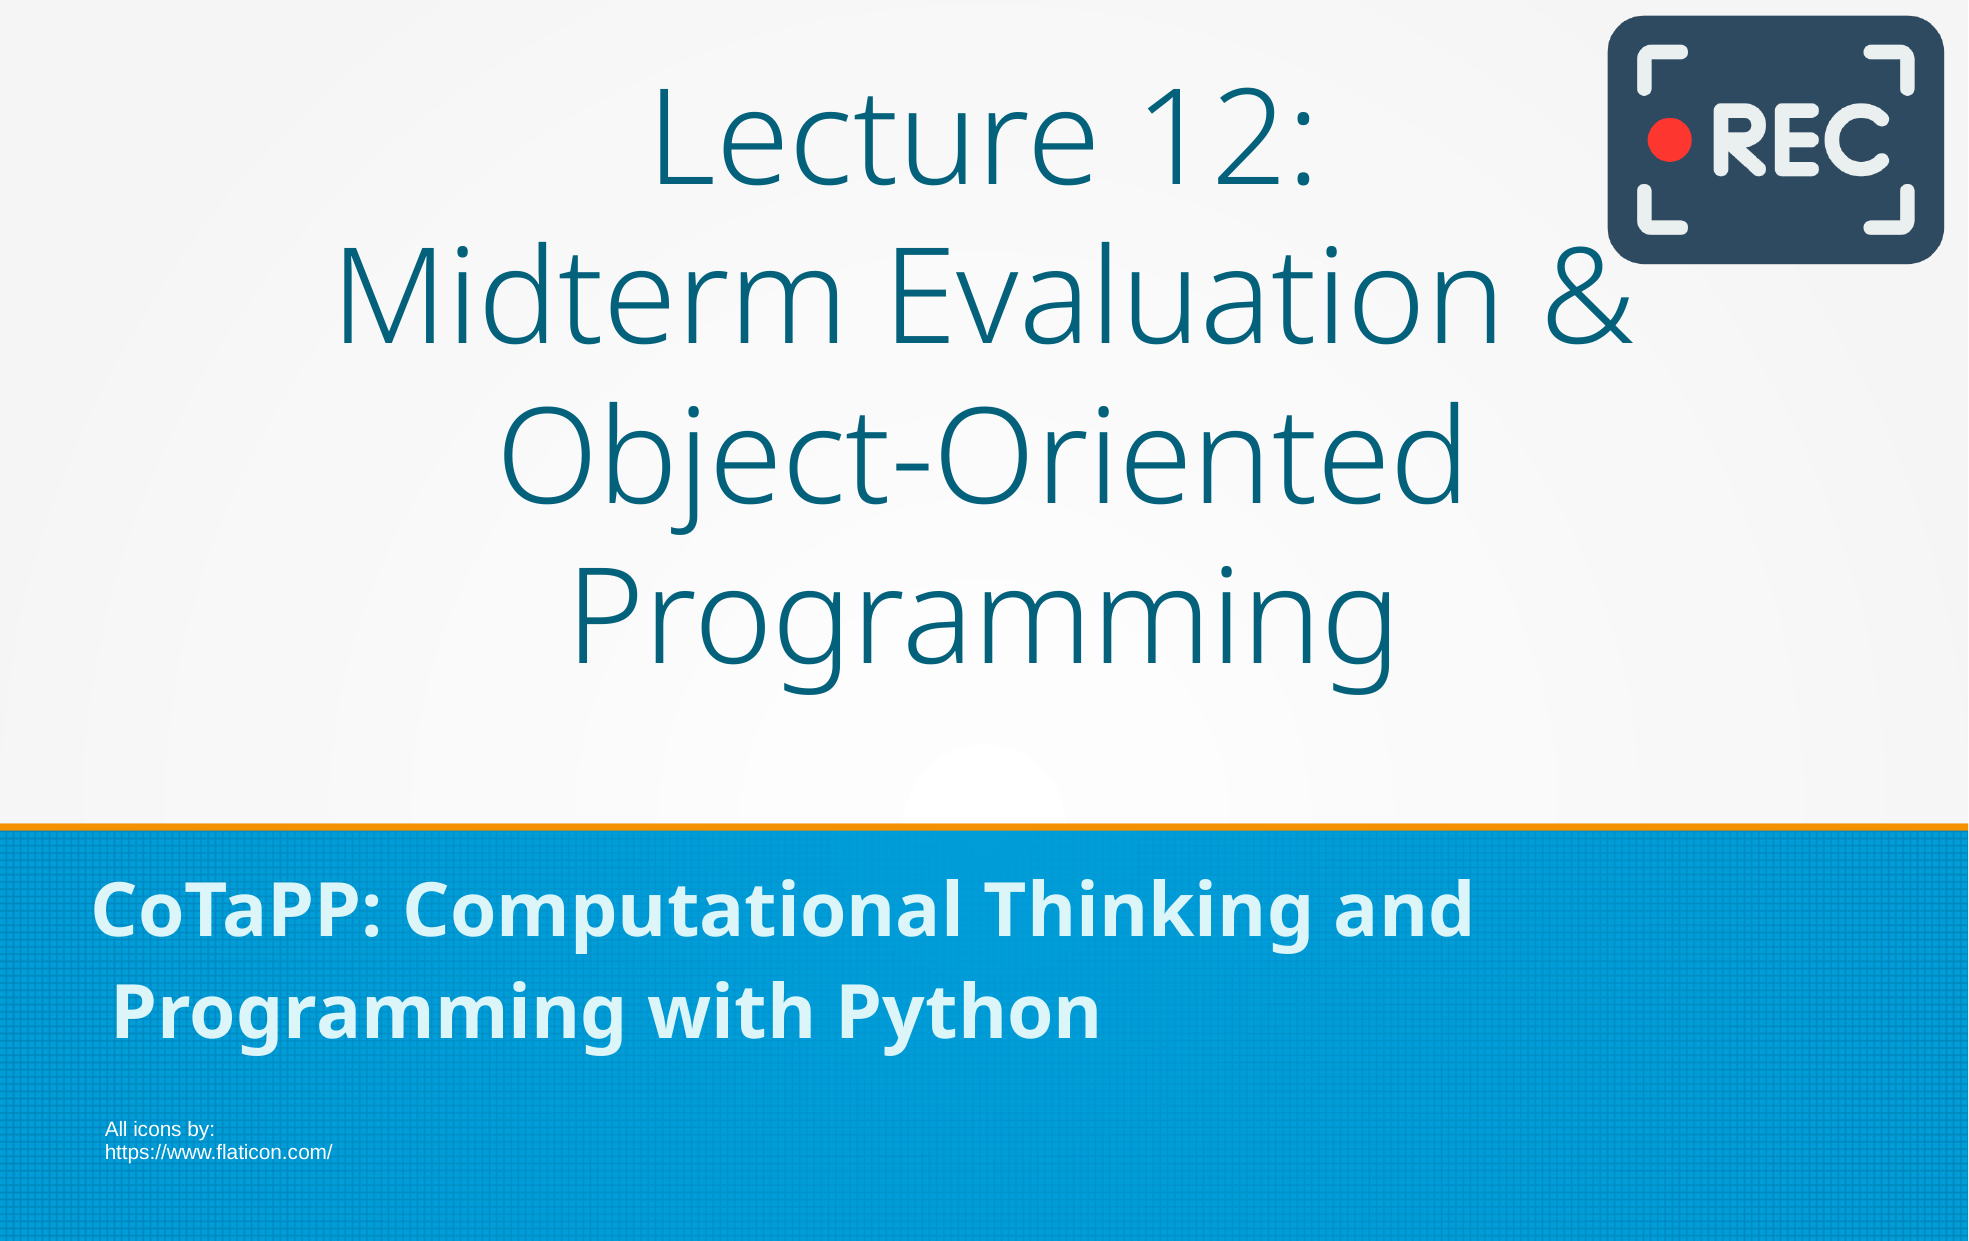

# Lecture 12: Midterm Evaluation & Object-Oriented Programming
CoTaPP: Computational Thinking and
 Programming with Python
All icons by: https://www.flaticon.com/